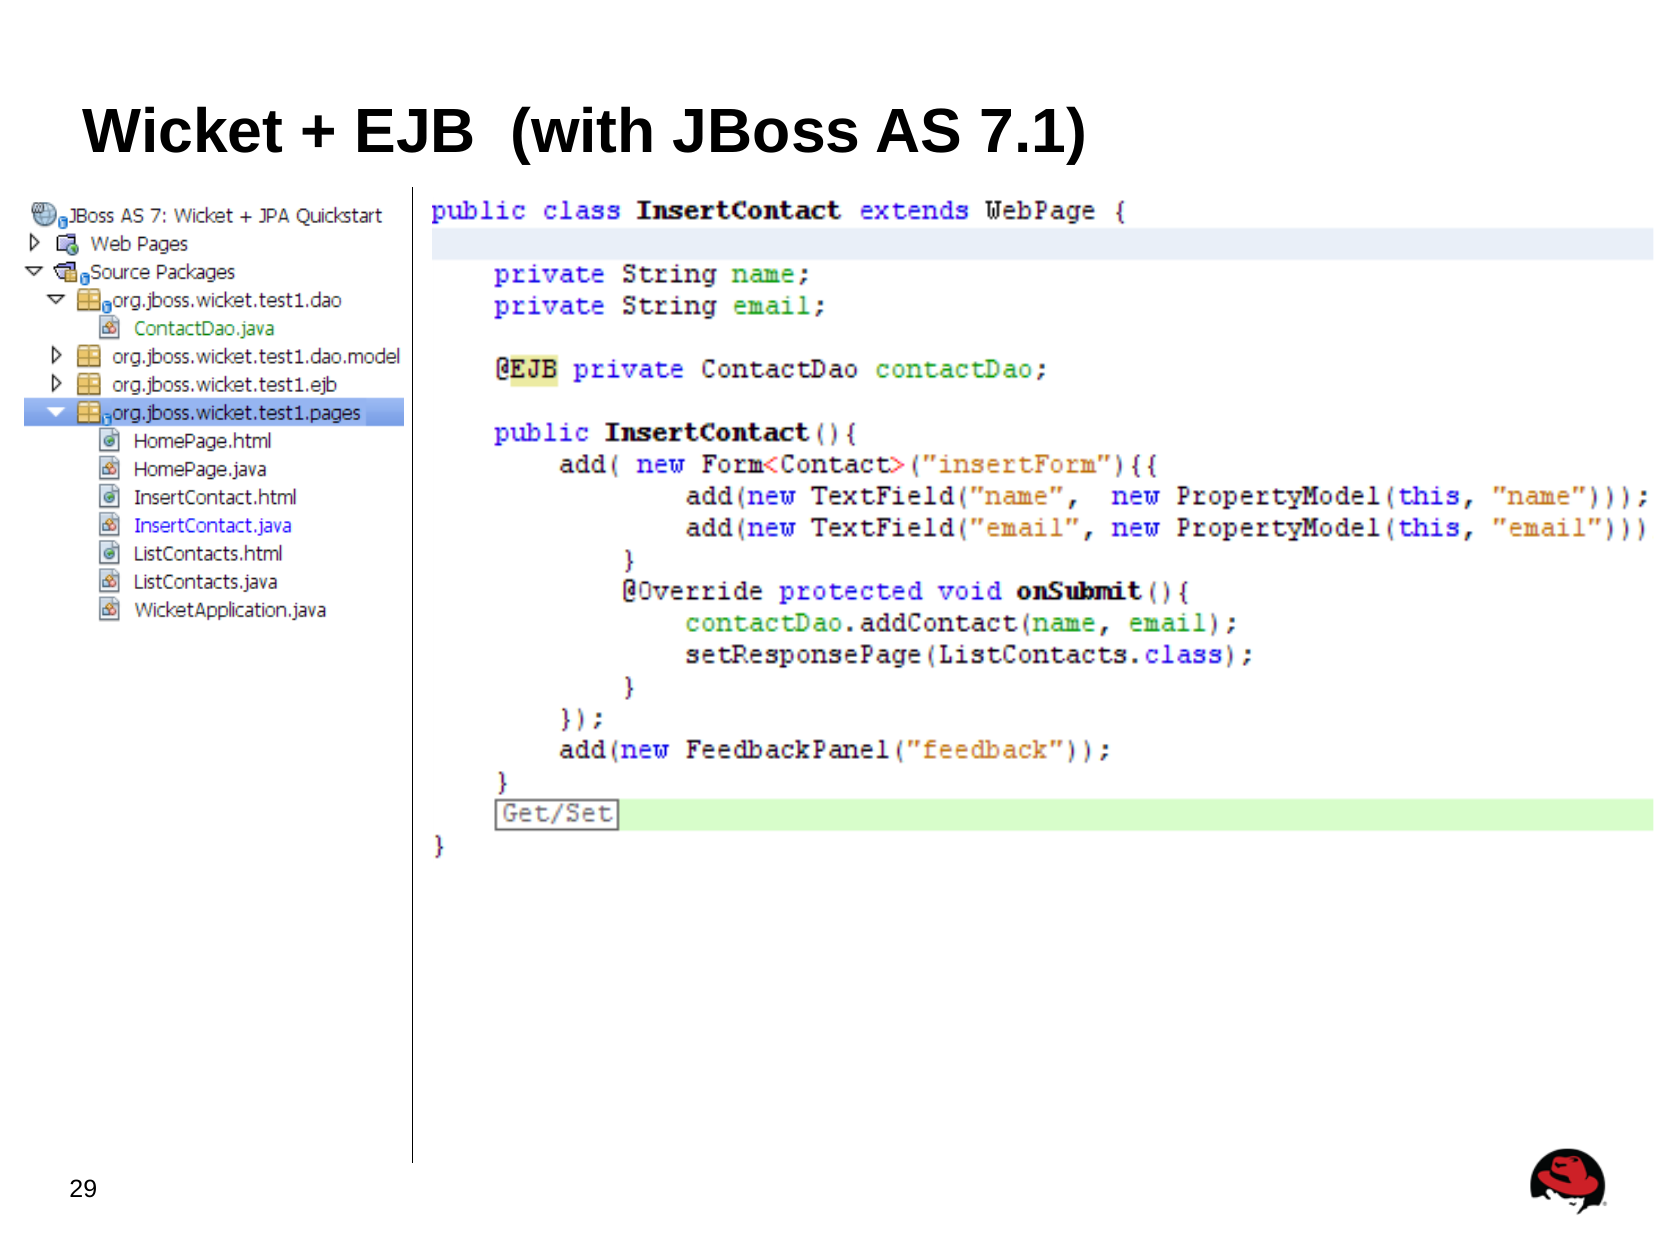

# Wicket + EJB (with JBoss AS 7.1)